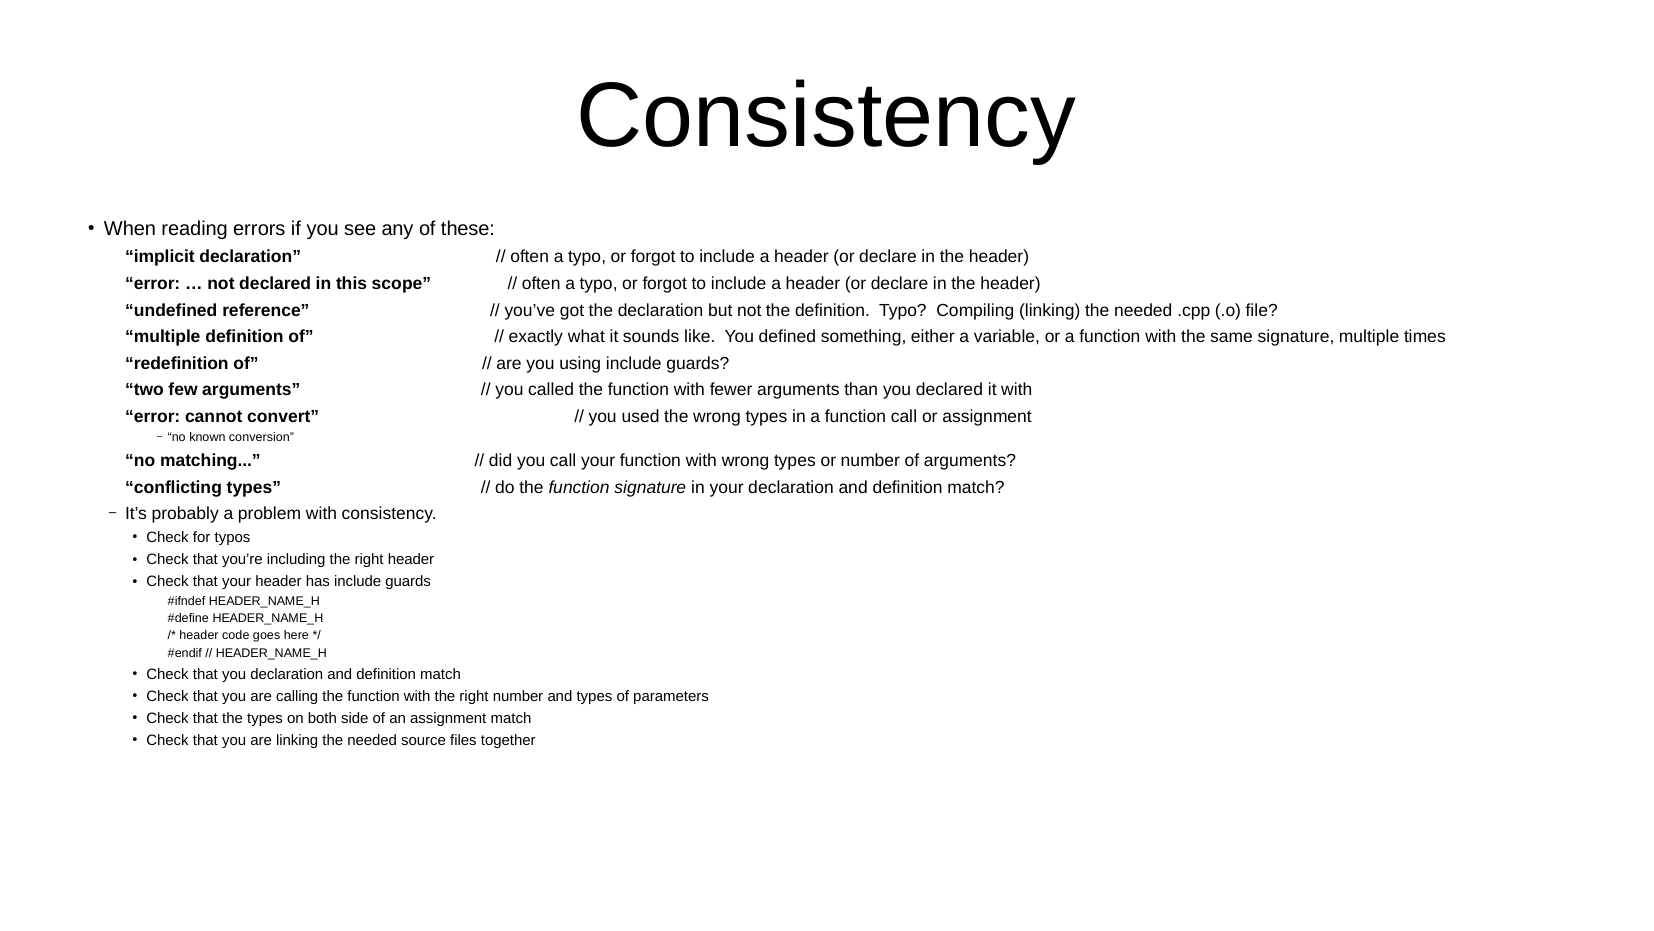

# Consistency
When reading errors if you see any of these:
“implicit declaration” // often a typo, or forgot to include a header (or declare in the header)
“error: … not declared in this scope” // often a typo, or forgot to include a header (or declare in the header)
“undefined reference” // you’ve got the declaration but not the definition. Typo? Compiling (linking) the needed .cpp (.o) file?
“multiple definition of” // exactly what it sounds like. You defined something, either a variable, or a function with the same signature, multiple times
“redefinition of” // are you using include guards?
“two few arguments” // you called the function with fewer arguments than you declared it with
“error: cannot convert” 					 // you used the wrong types in a function call or assignment
“no known conversion”
“no matching...” // did you call your function with wrong types or number of arguments?
“conflicting types” // do the function signature in your declaration and definition match?
It’s probably a problem with consistency.
Check for typos
Check that you’re including the right header
Check that your header has include guards
#ifndef HEADER_NAME_H
#define HEADER_NAME_H
/* header code goes here */
#endif // HEADER_NAME_H
Check that you declaration and definition match
Check that you are calling the function with the right number and types of parameters
Check that the types on both side of an assignment match
Check that you are linking the needed source files together